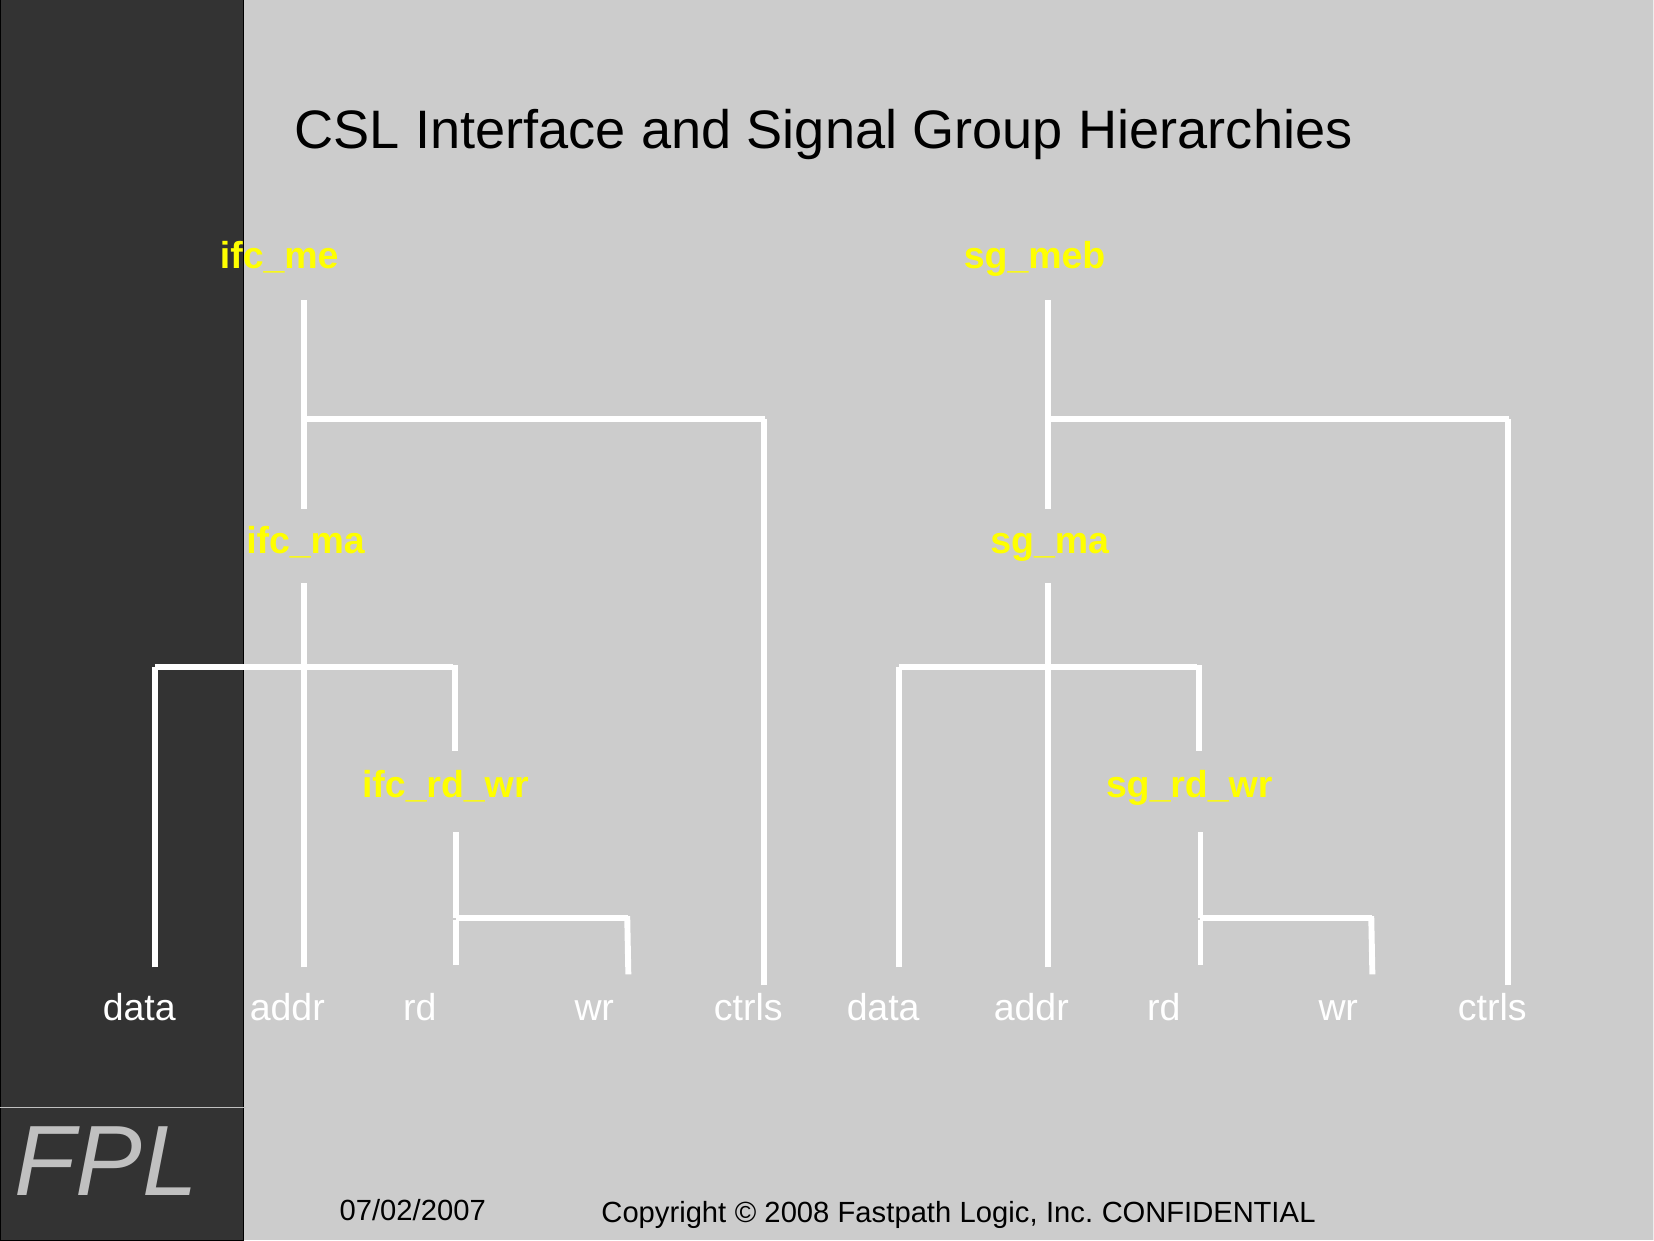

# CSL Interface and Signal Group Hierarchies
ifc_me
sg_meb
ifc_ma
sg_ma
ifc_rd_wr
sg_rd_wr
data
addr
rd
wr
ctrls
data
addr
rd
wr
ctrls
07/02/2007
© 2007 FASTPATH LOGIC INC.